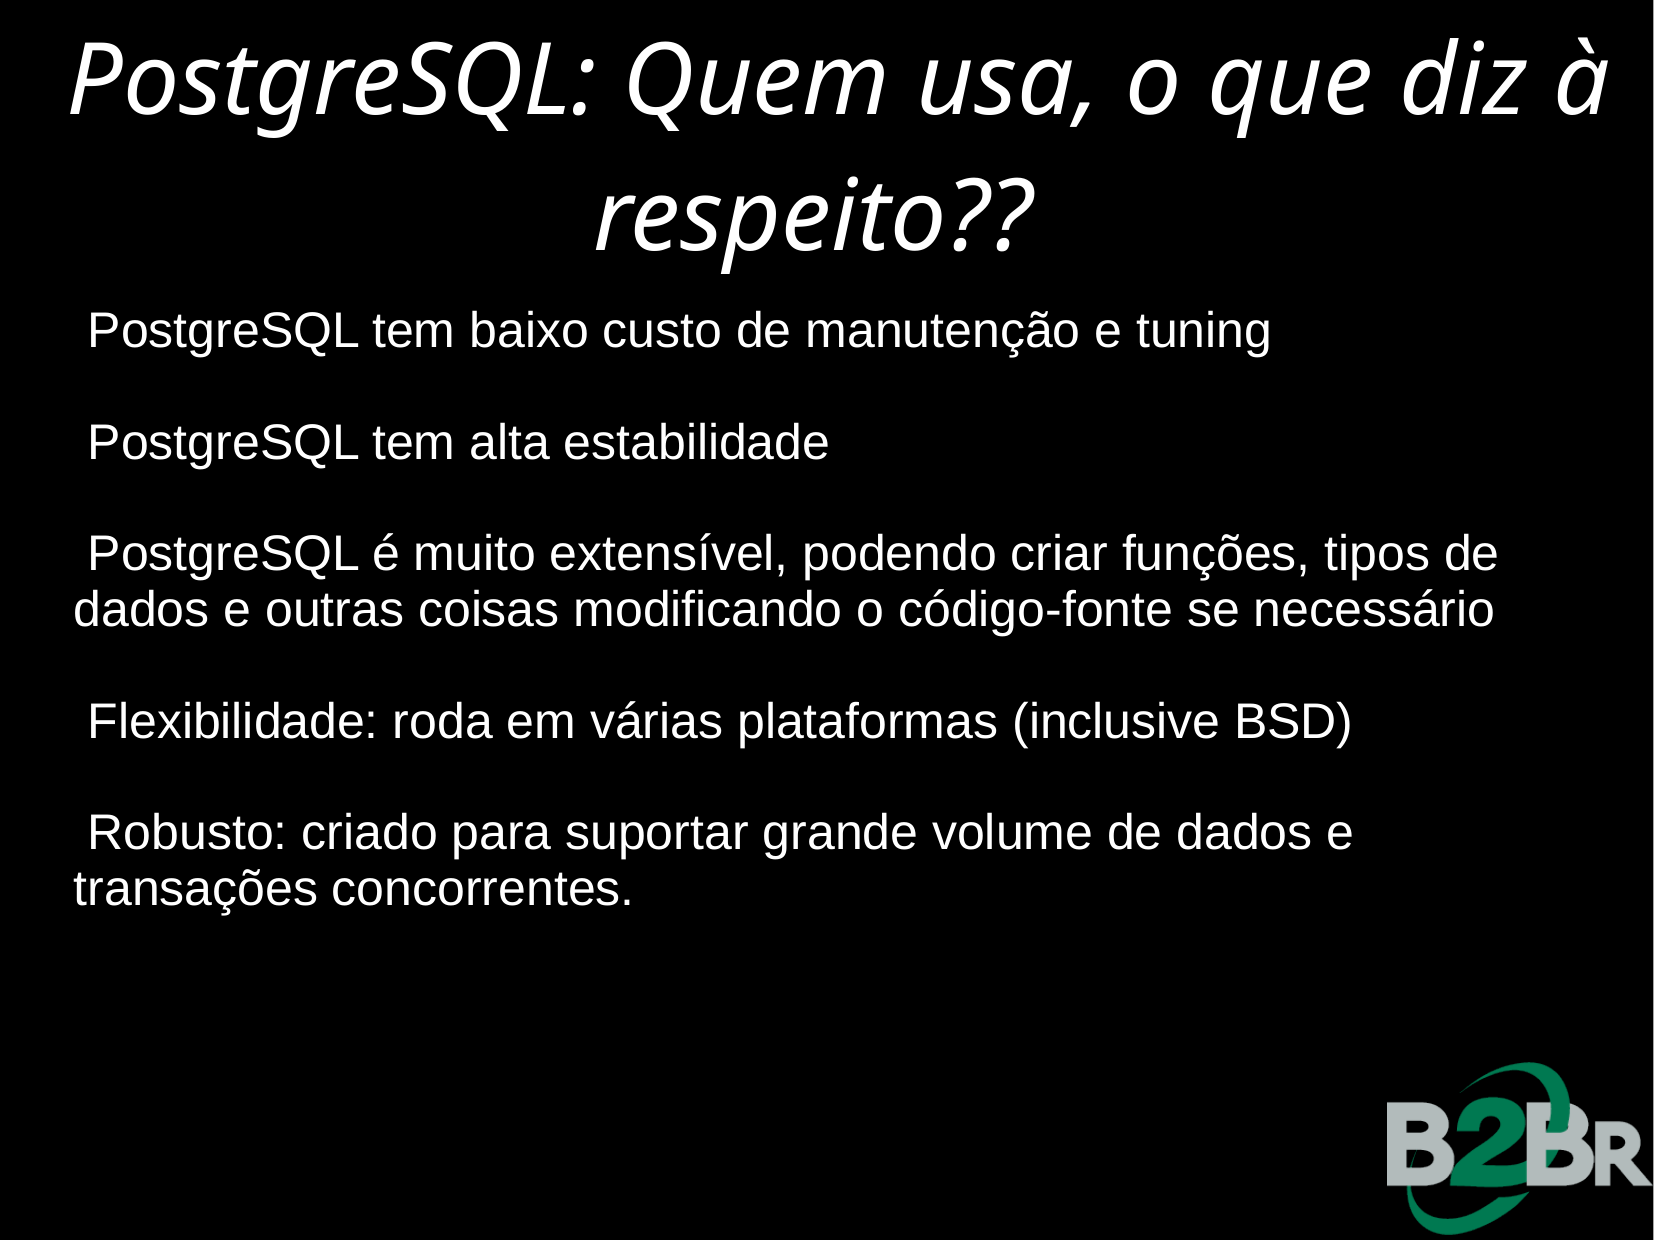

PostgreSQL: Quem usa, o que diz à respeito??
 PostgreSQL tem baixo custo de manutenção e tuning
 PostgreSQL tem alta estabilidade
 PostgreSQL é muito extensível, podendo criar funções, tipos de dados e outras coisas modificando o código-fonte se necessário
 Flexibilidade: roda em várias plataformas (inclusive BSD)
 Robusto: criado para suportar grande volume de dados e transações concorrentes.